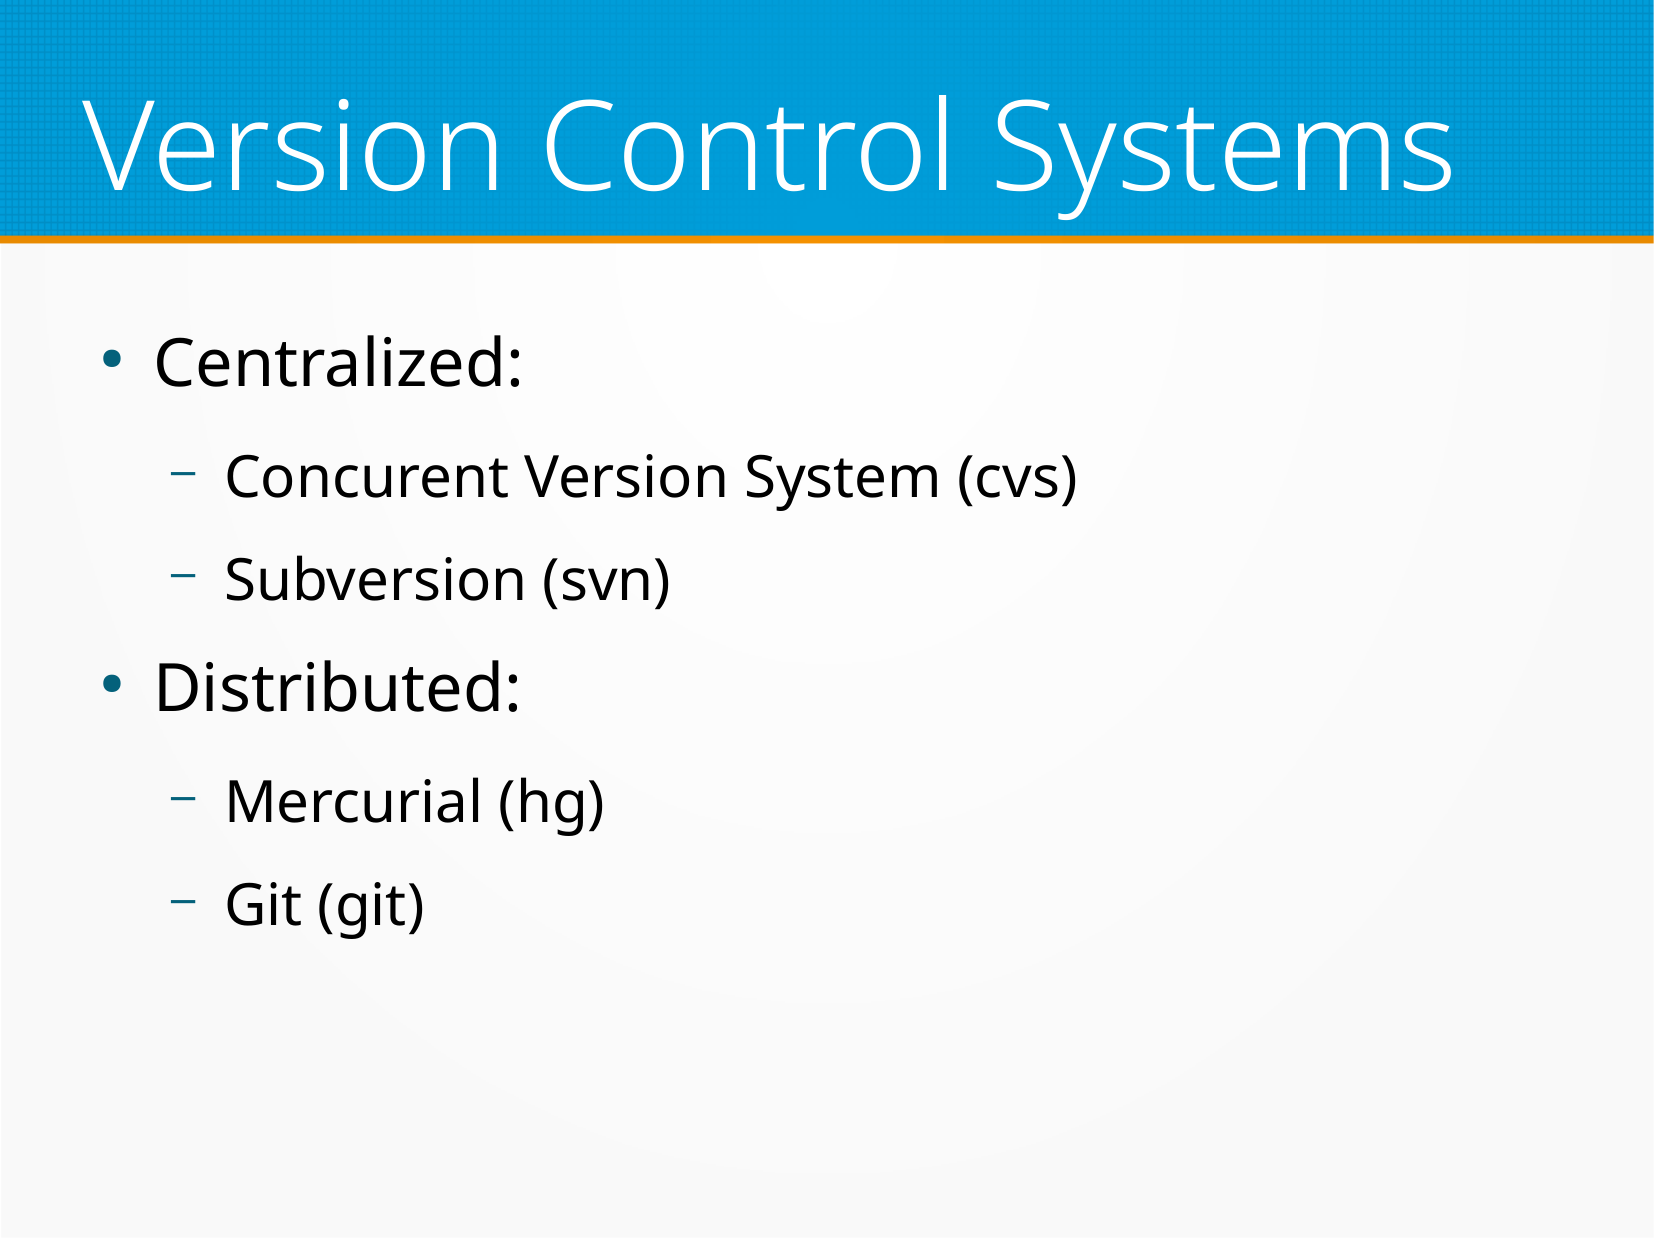

# Version Control Systems
Centralized:
Concurent Version System (cvs)
Subversion (svn)
Distributed:
Mercurial (hg)
Git (git)